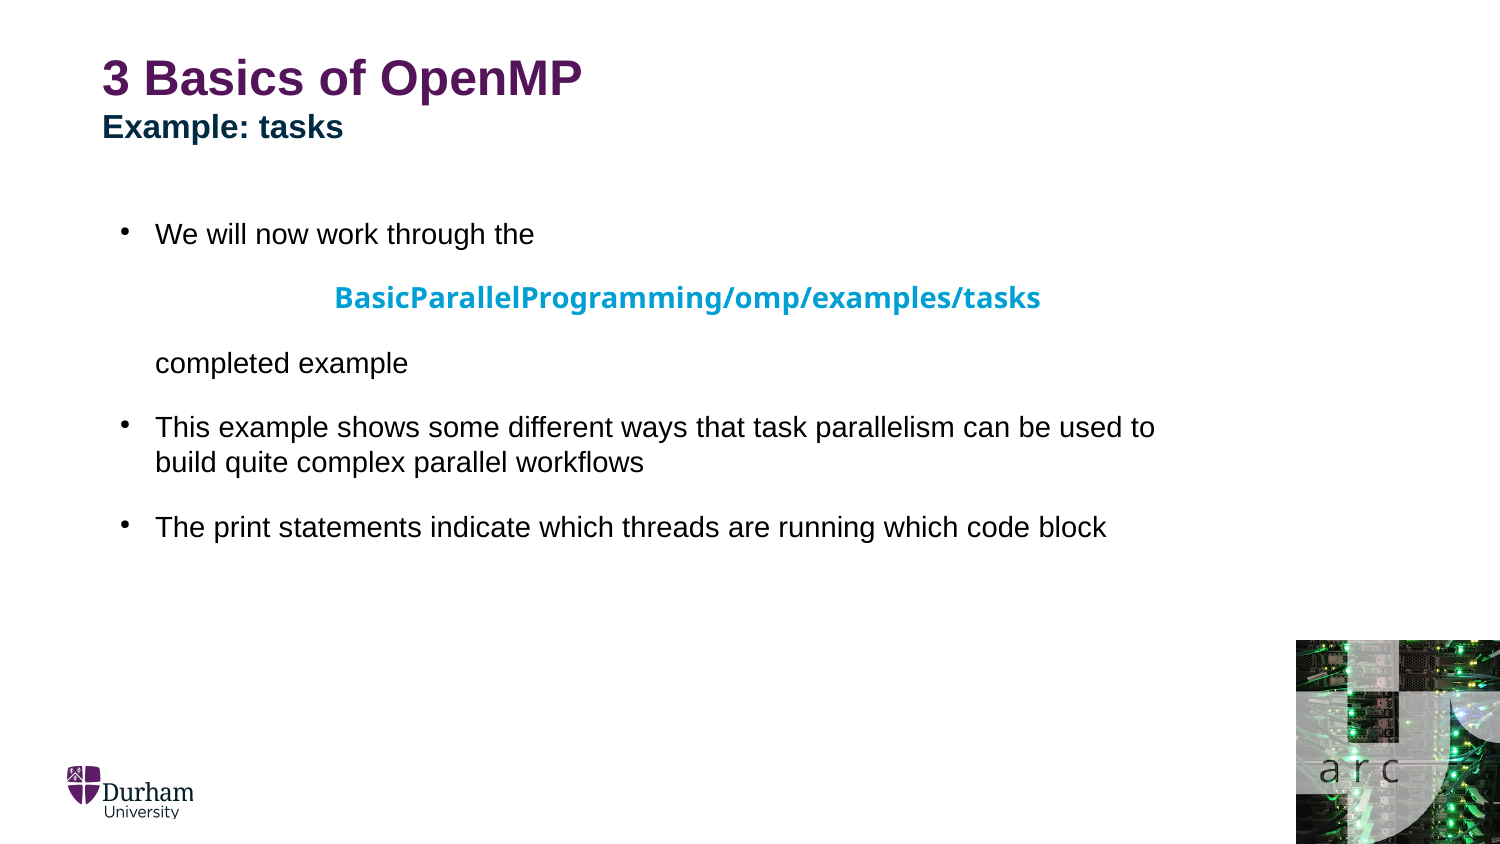

# 3 Basics of OpenMP Example: tasks
We will now work through the
 BasicParallelProgramming/omp/examples/tasks
completed example
This example shows some different ways that task parallelism can be used to build quite complex parallel workflows
The print statements indicate which threads are running which code block